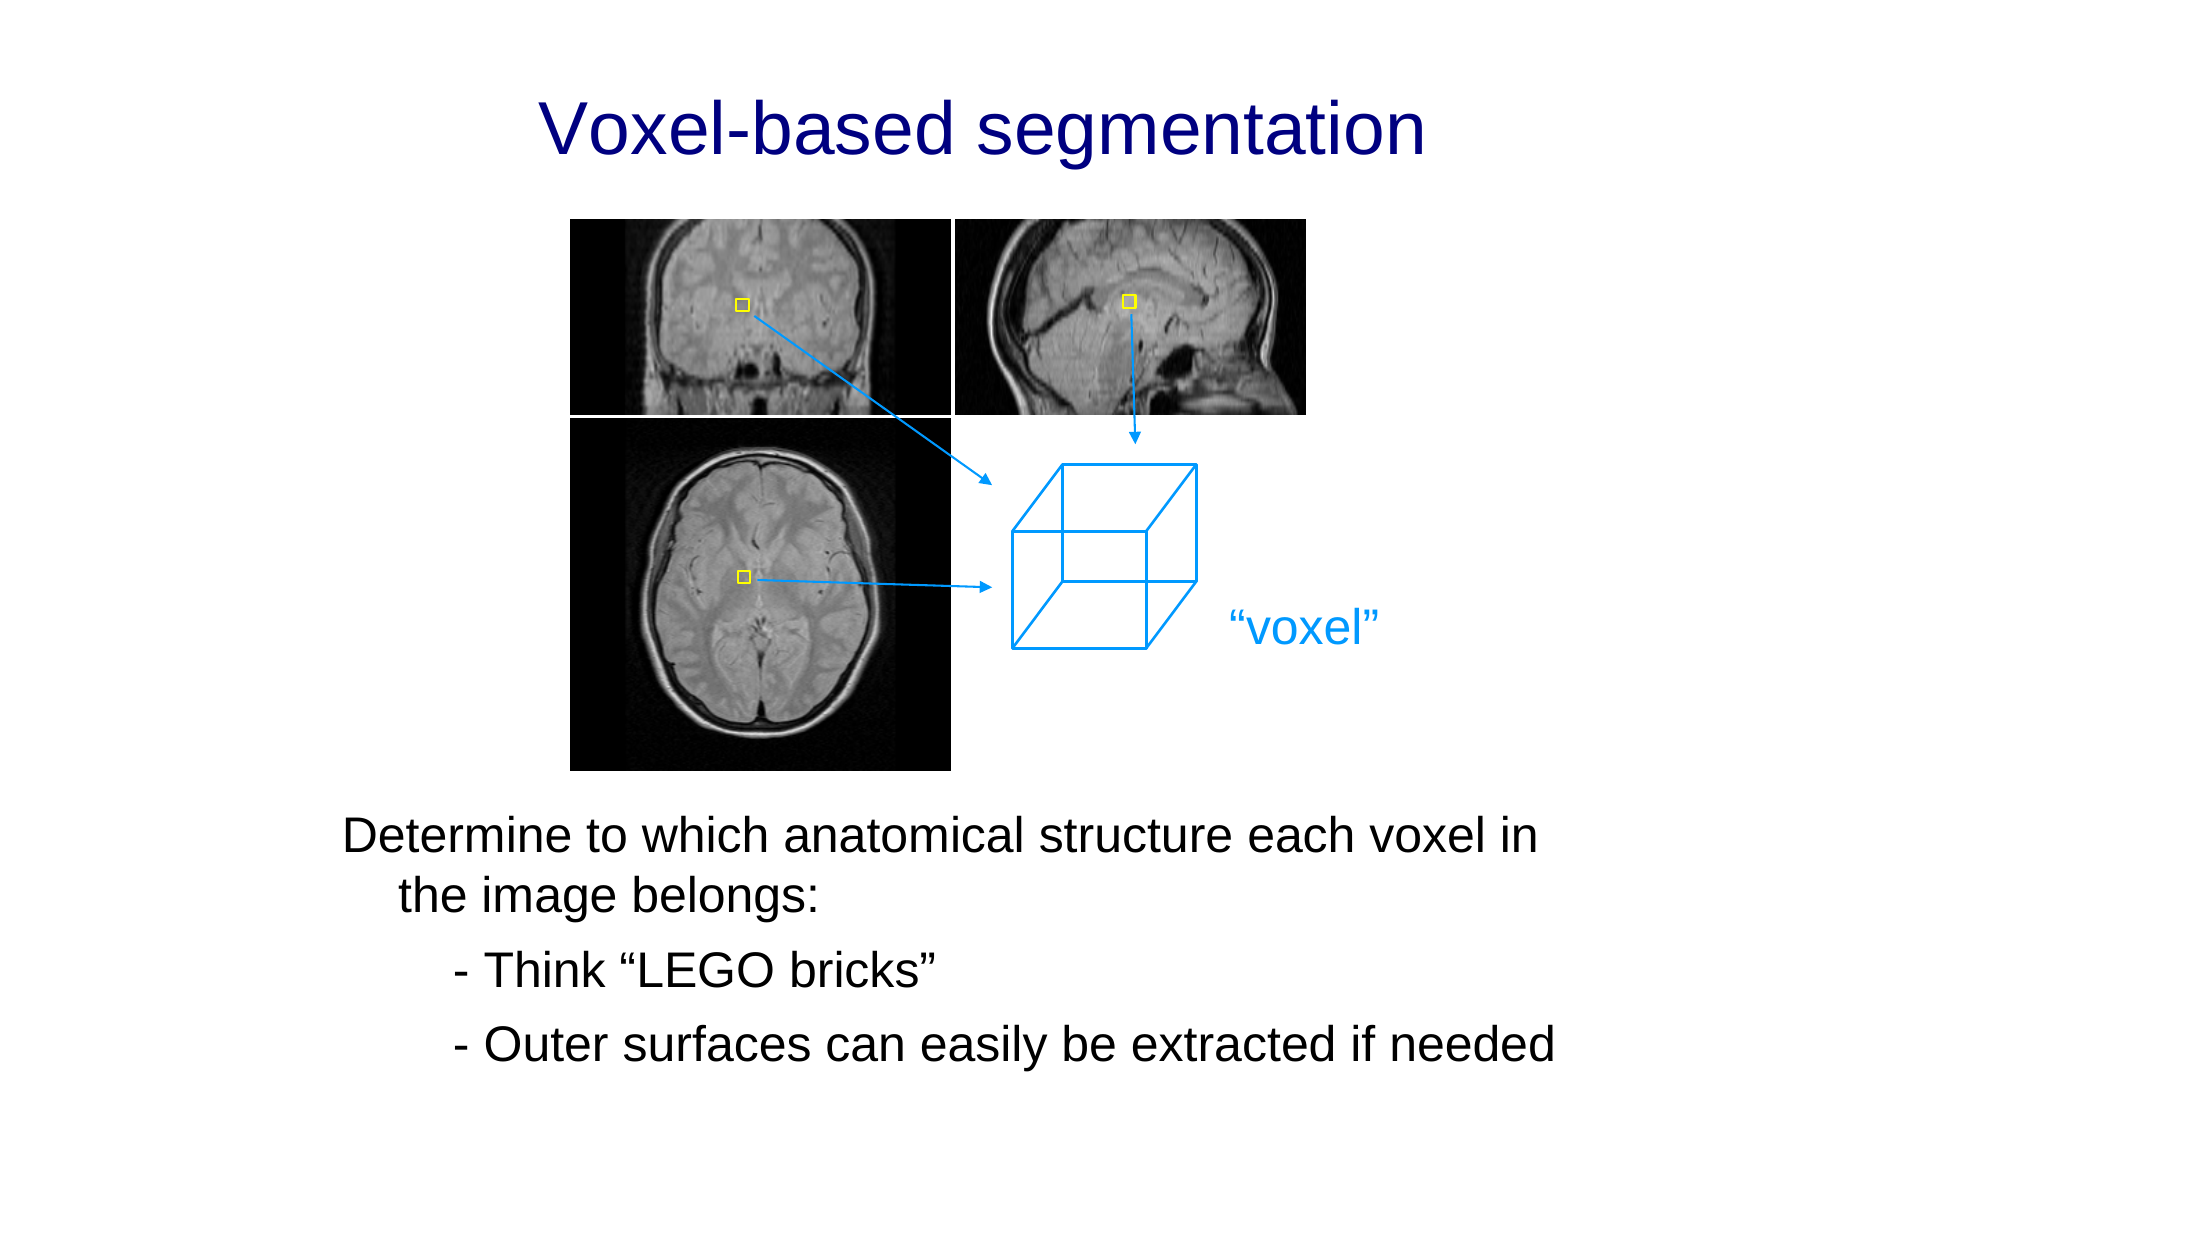

# Voxel-based segmentation
“voxel”
Determine to which anatomical structure each voxel in the image belongs:
- Think “LEGO bricks”
- Outer surfaces can easily be extracted if needed